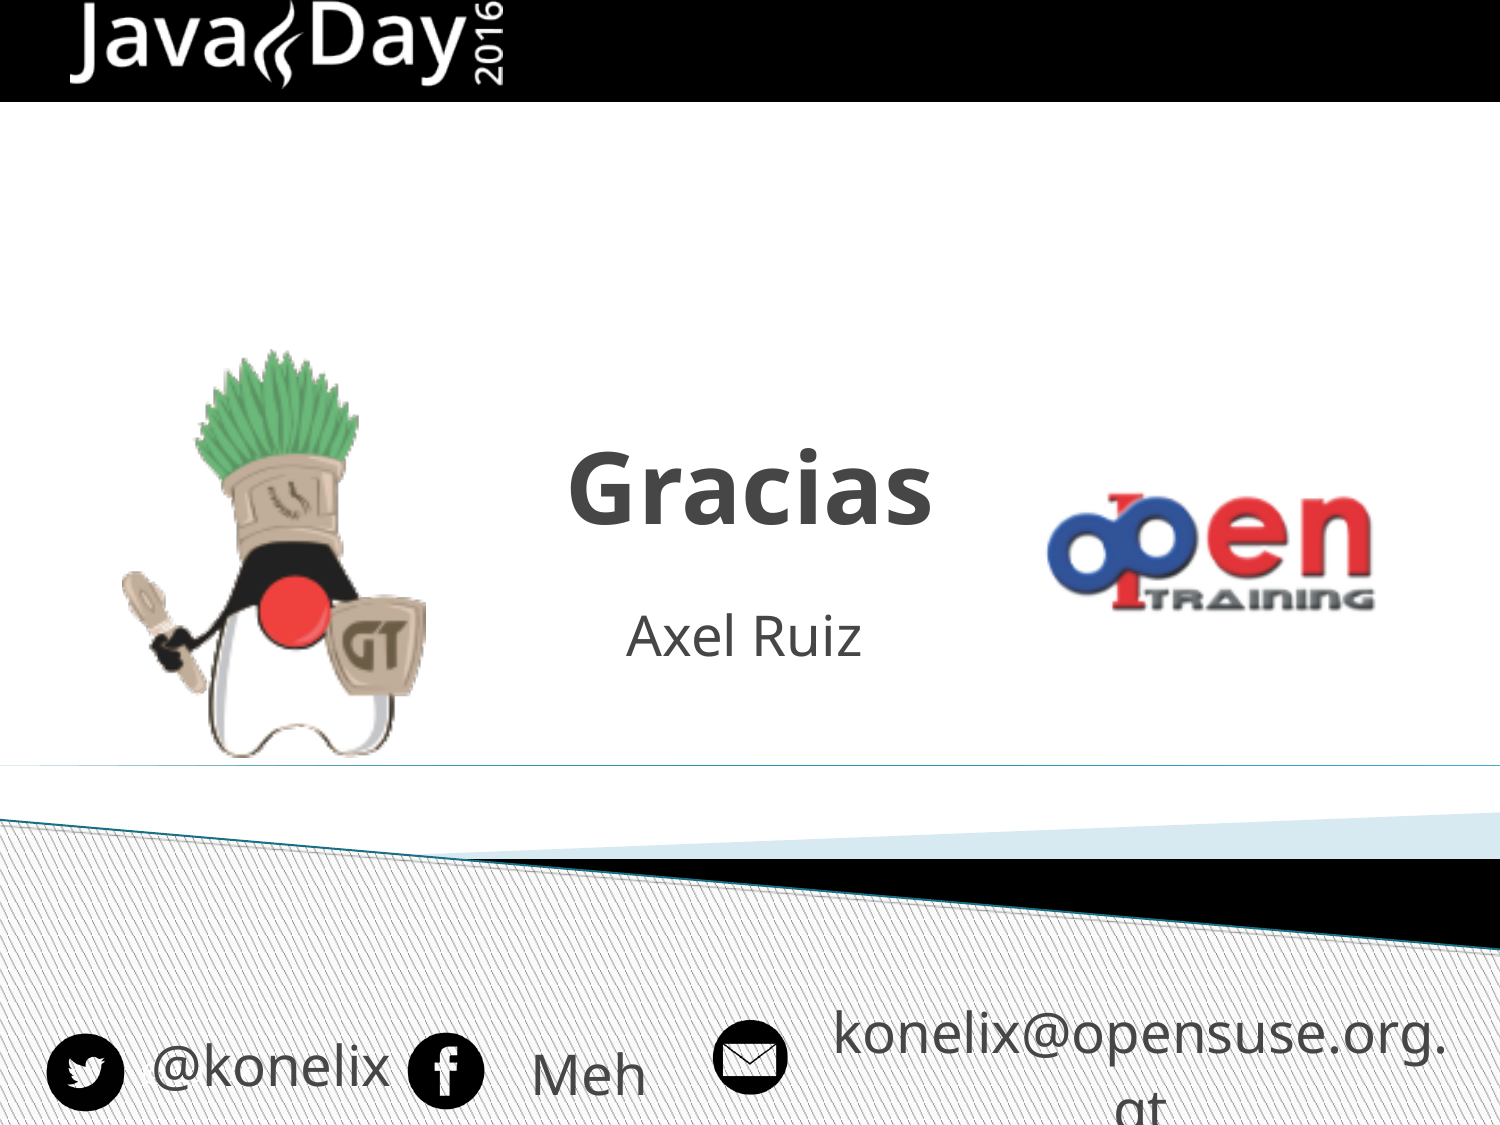

# Gracias
Axel Ruiz
konelix@opensuse.org.gt
@konelix
Meh
@iLaliux